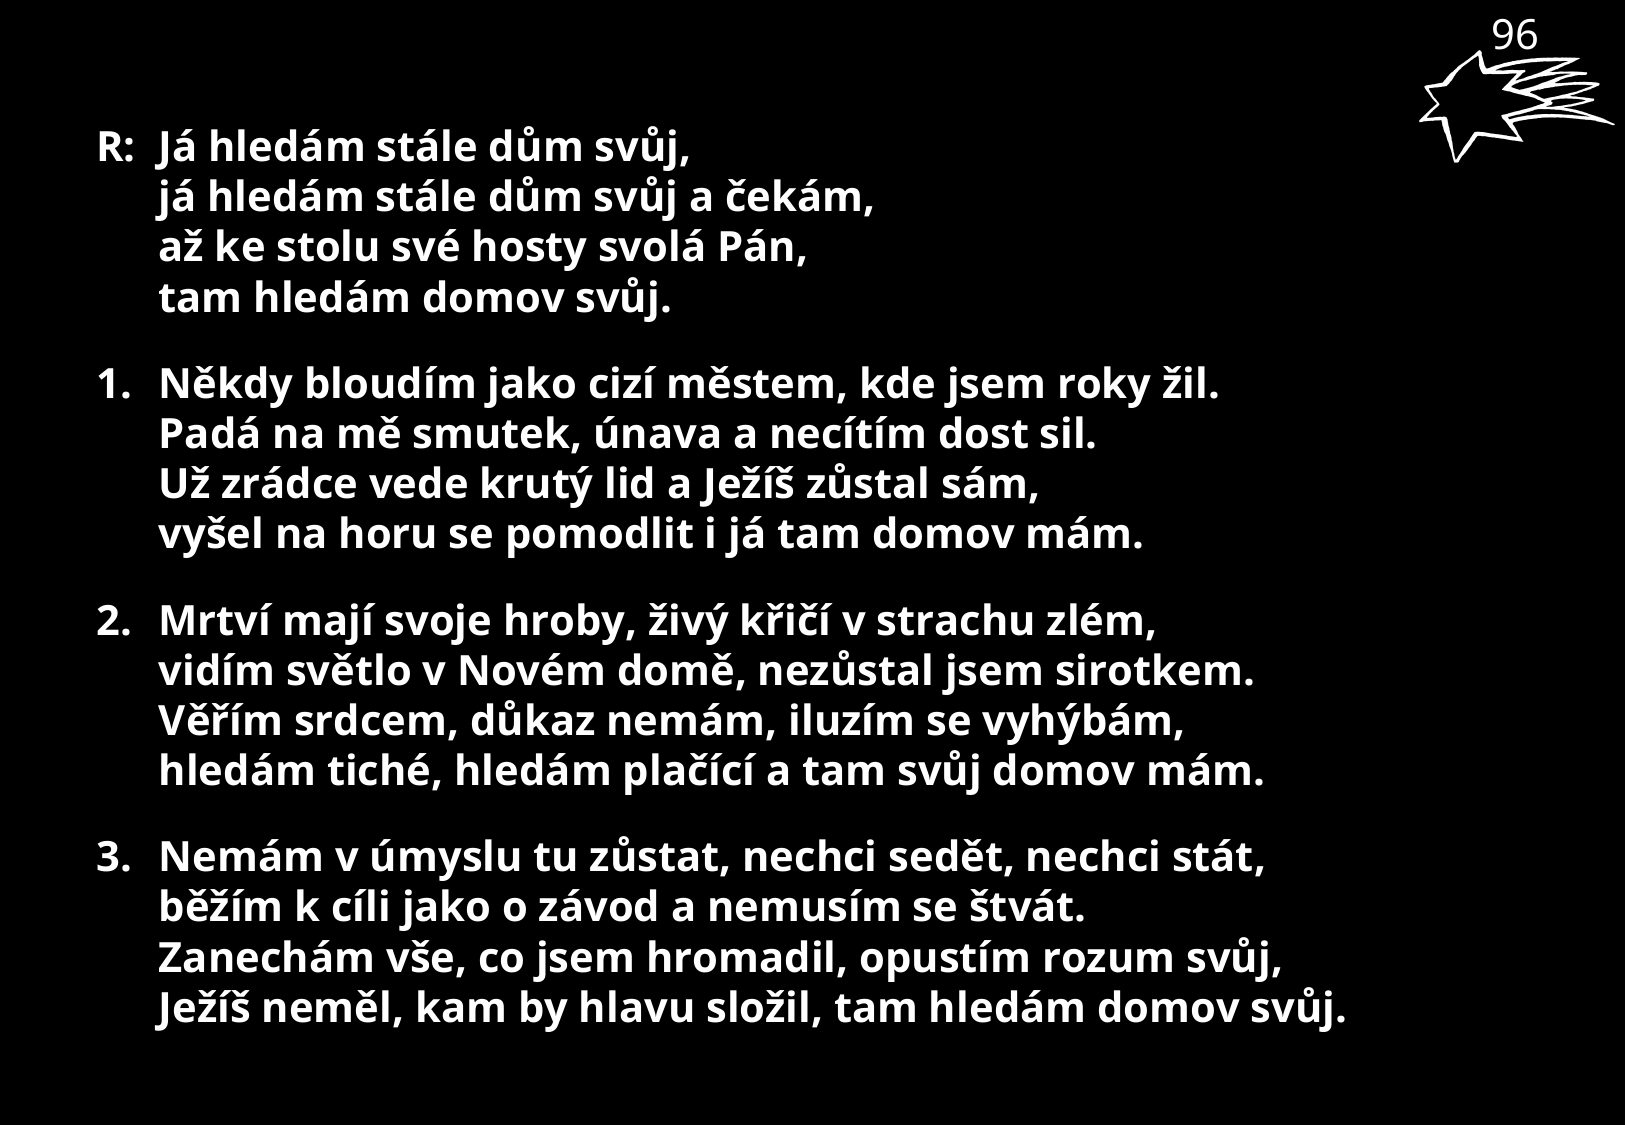

96
# R: 	Já hledám stále dům svůj, já hledám stále dům svůj a čekám, až ke stolu své hosty svolá Pán, tam hledám domov svůj.
Někdy bloudím jako cizí městem, kde jsem roky žil.
Padá na mě smutek, únava a necítím dost sil.
Už zrádce vede krutý lid a Ježíš zůstal sám,
vyšel na horu se pomodlit i já tam domov mám.
Mrtví mají svoje hroby, živý křičí v strachu zlém,
vidím světlo v Novém domě, nezůstal jsem sirotkem.
Věřím srdcem, důkaz nemám, iluzím se vyhýbám,
hledám tiché, hledám plačící a tam svůj domov mám.
Nemám v úmyslu tu zůstat, nechci sedět, nechci stát,
běžím k cíli jako o závod a nemusím se štvát.
Zanechám vše, co jsem hromadil, opustím rozum svůj,
Ježíš neměl, kam by hlavu složil, tam hledám domov svůj.